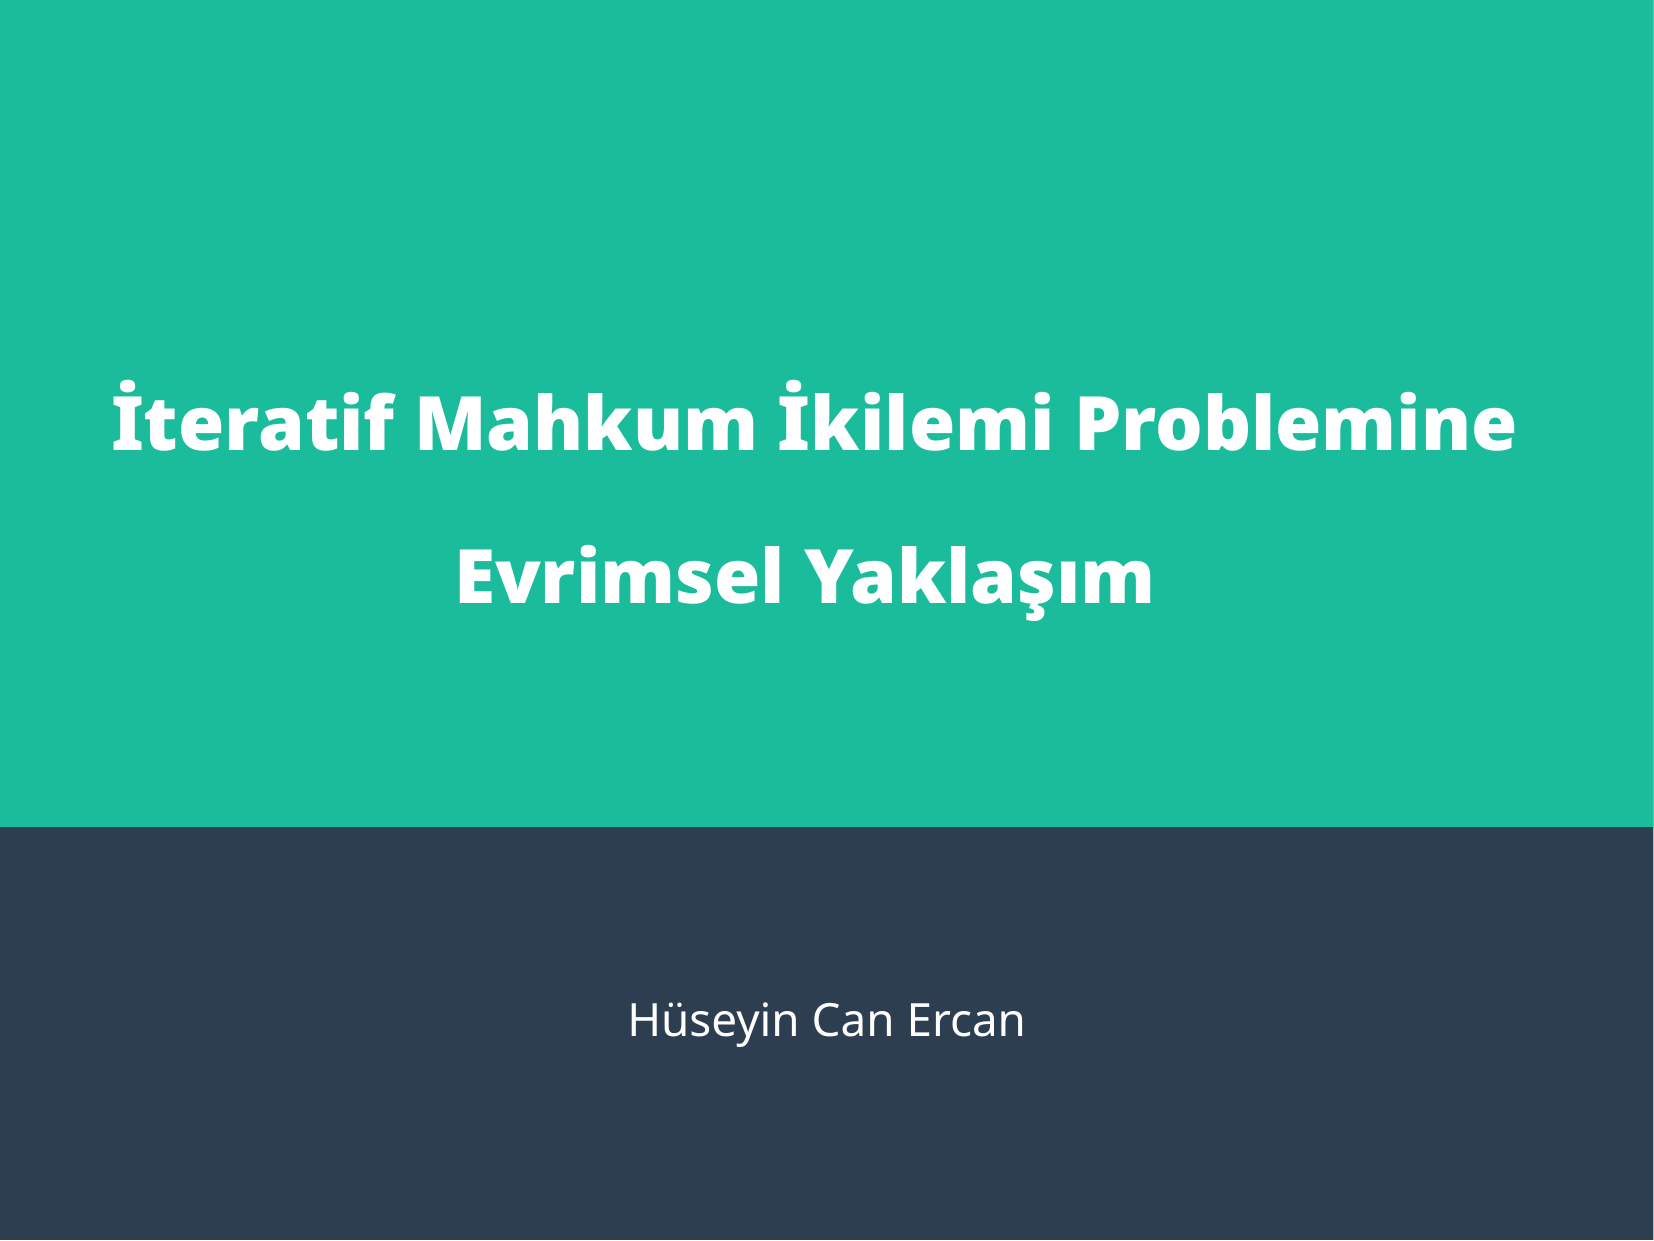

# İteratif Mahkum İkilemi Problemine Evrimsel Yaklaşım
Hüseyin Can Ercan